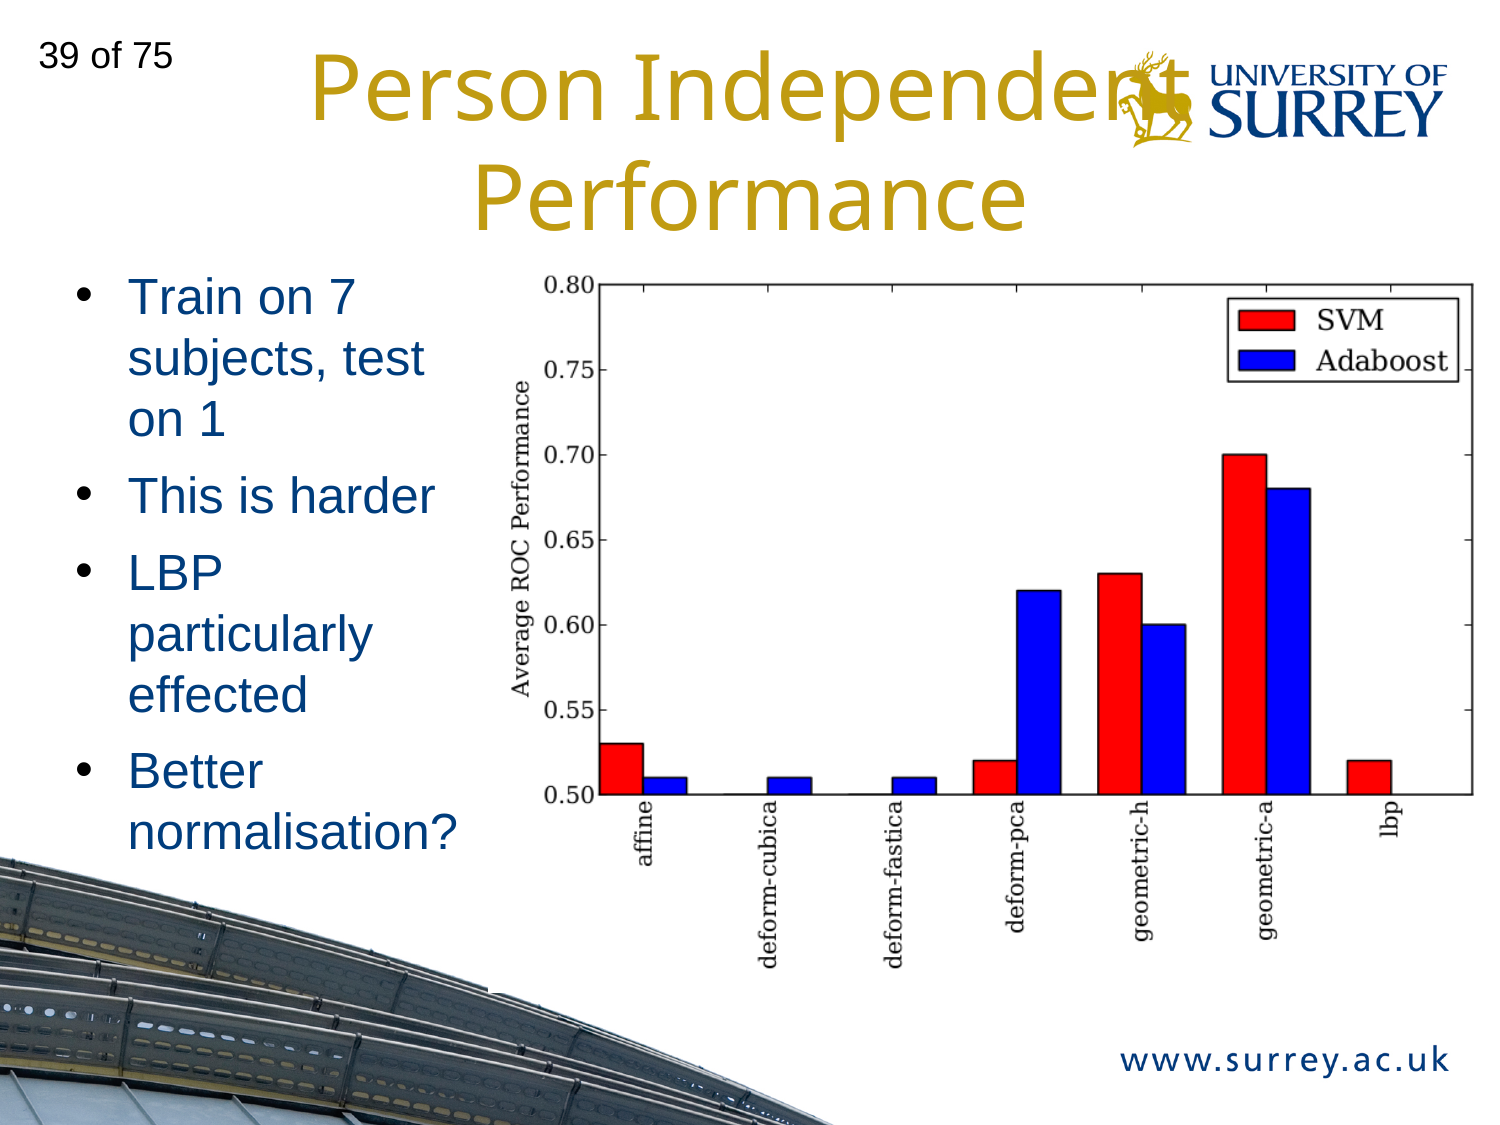

# Person Independent Performance
Train on 7 subjects, test on 1
This is harder
LBP particularly effected
Better normalisation?